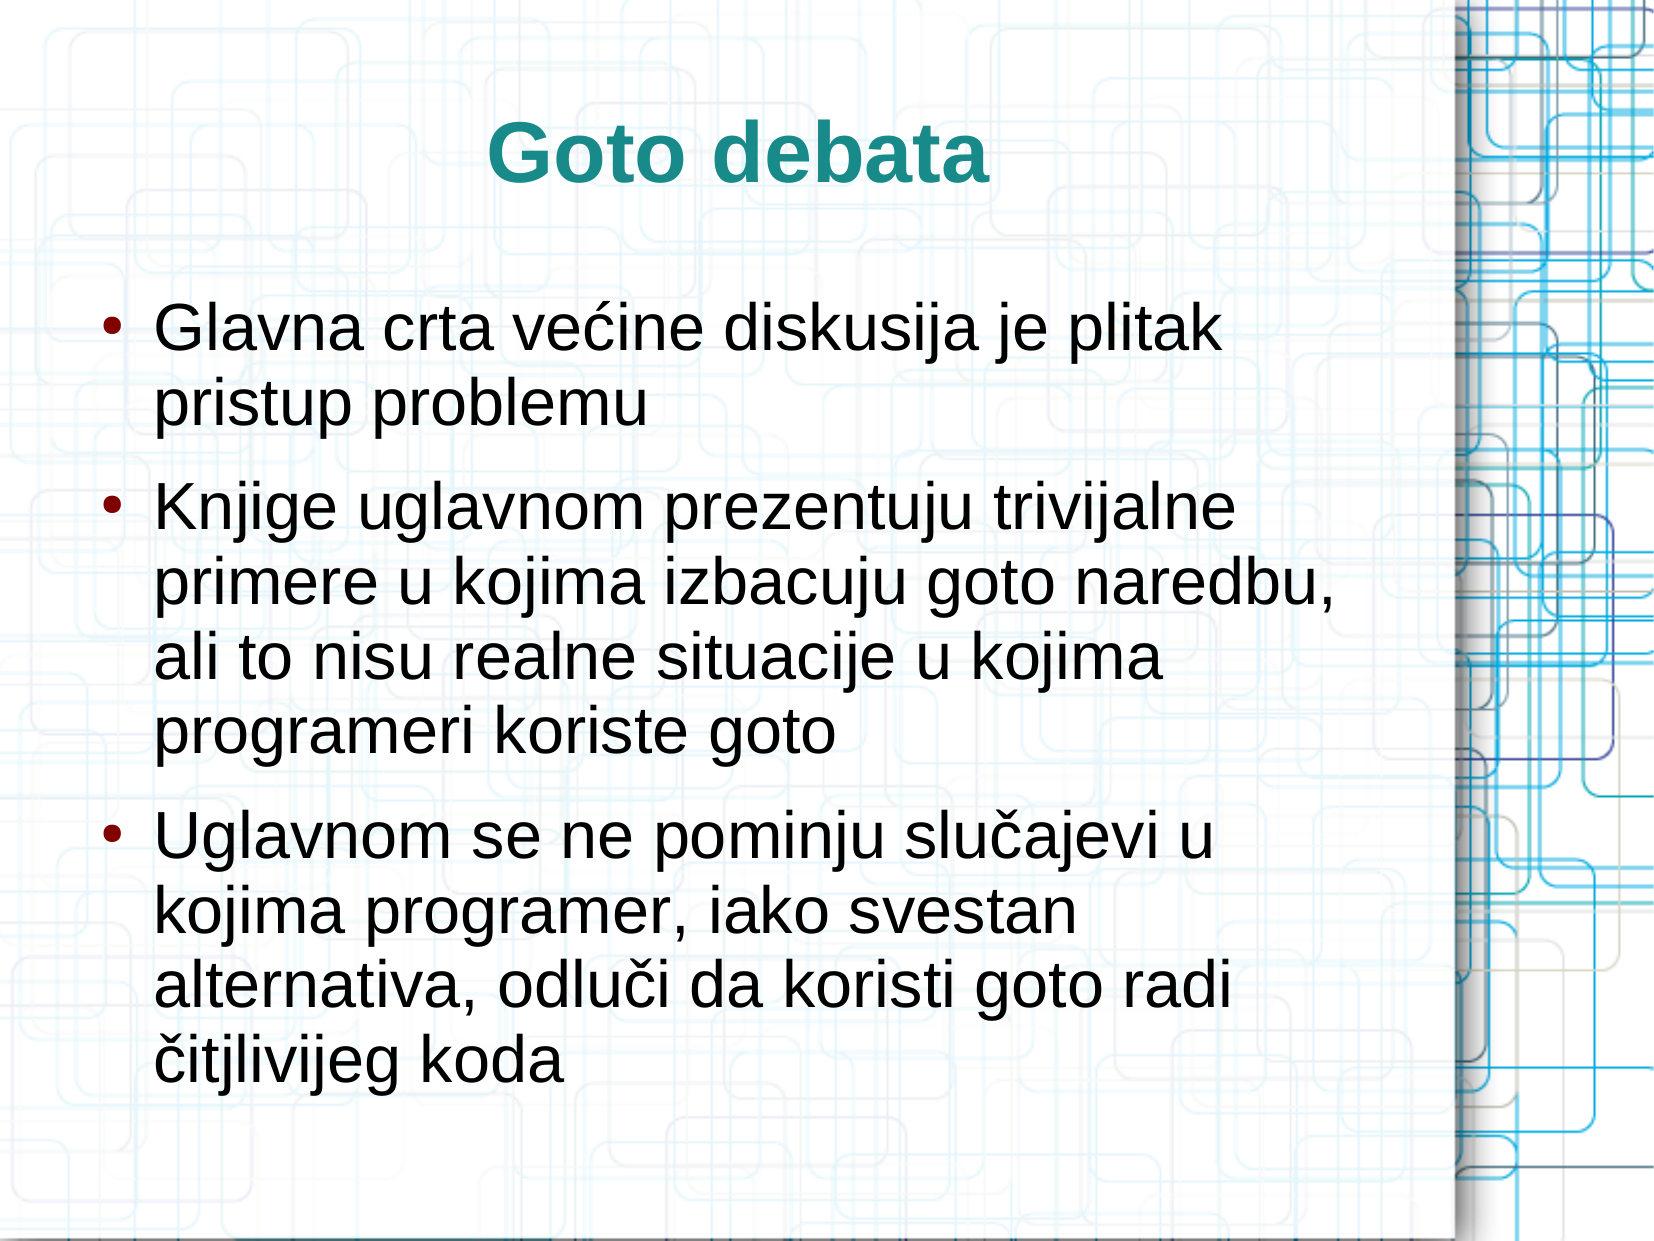

# Goto debata
Glavna crta većine diskusija je plitak pristup problemu
Knjige uglavnom prezentuju trivijalne primere u kojima izbacuju goto naredbu, ali to nisu realne situacije u kojima programeri koriste goto
Uglavnom se ne pominju slučajevi u kojima programer, iako svestan alternativa, odluči da koristi goto radi čitjlivijeg koda